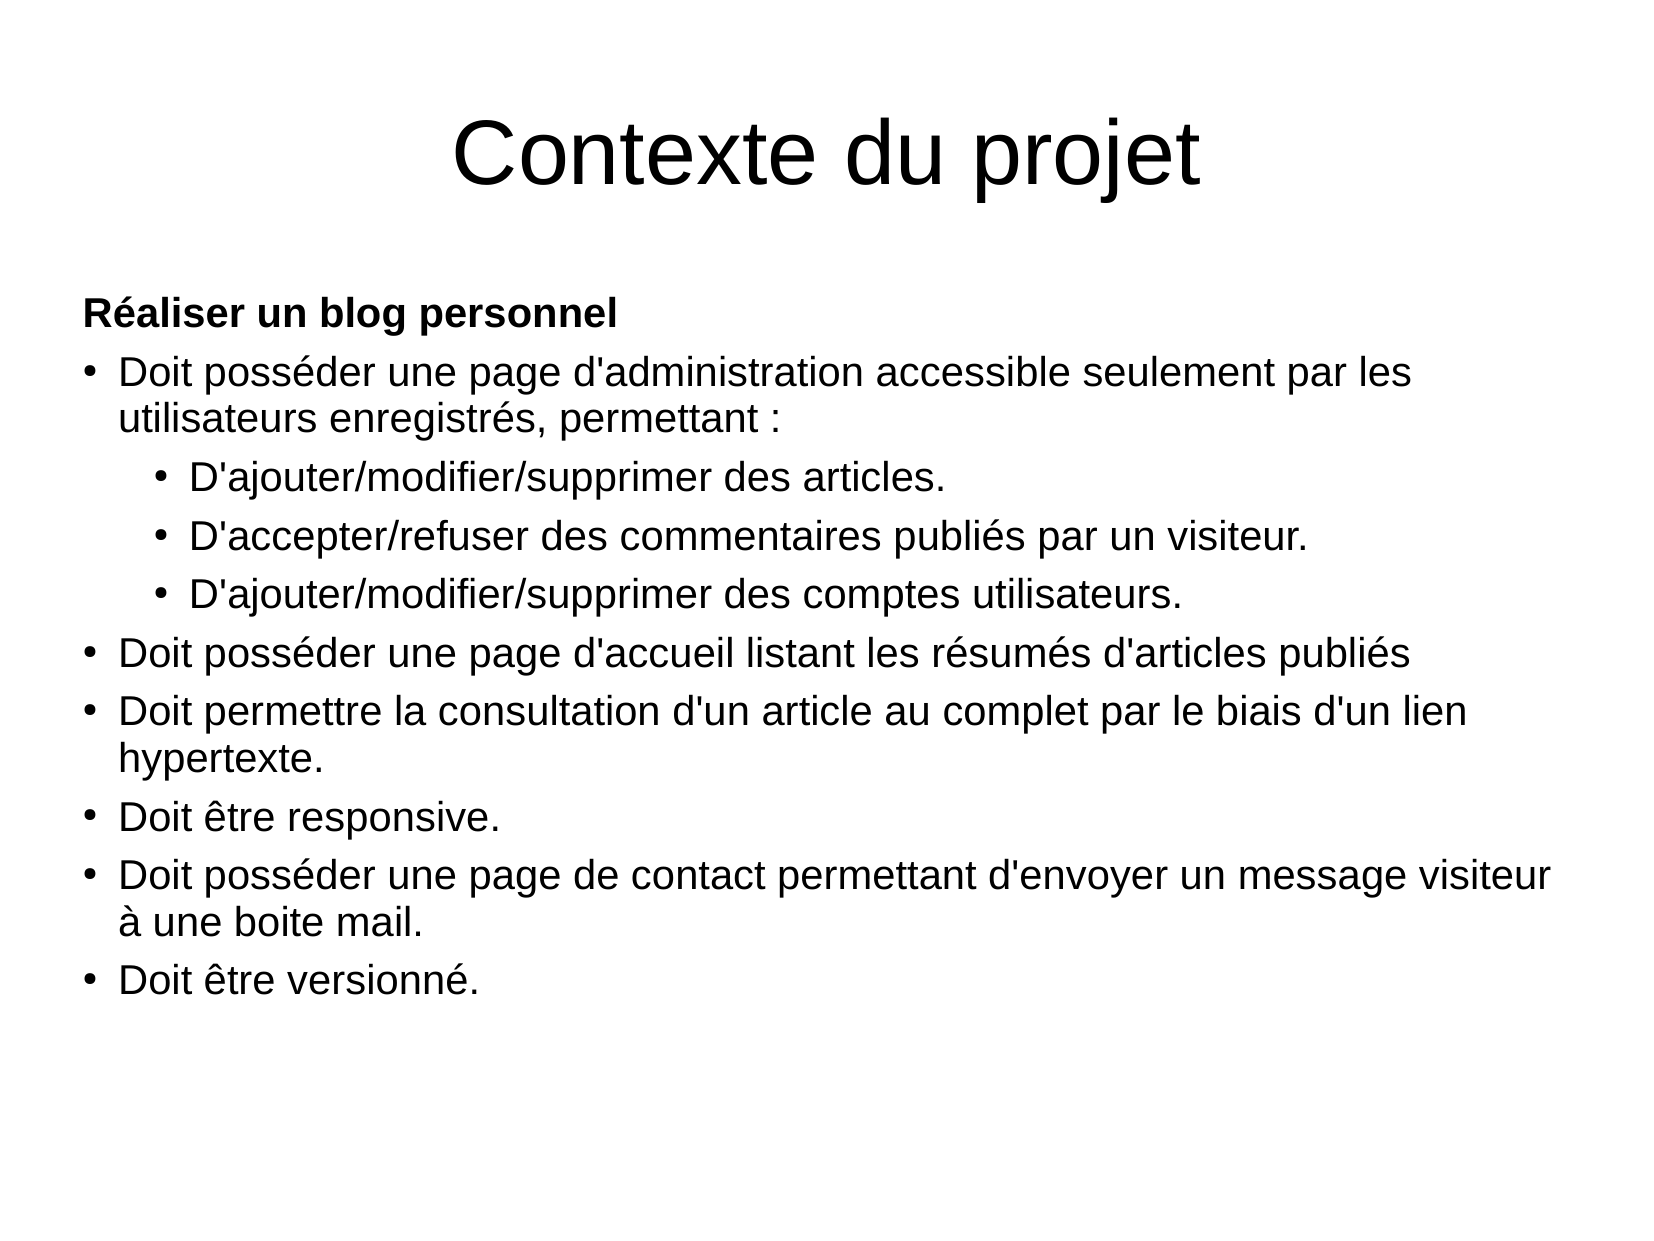

# Contexte du projet
Réaliser un blog personnel
Doit posséder une page d'administration accessible seulement par les utilisateurs enregistrés, permettant :
D'ajouter/modifier/supprimer des articles.
D'accepter/refuser des commentaires publiés par un visiteur.
D'ajouter/modifier/supprimer des comptes utilisateurs.
Doit posséder une page d'accueil listant les résumés d'articles publiés
Doit permettre la consultation d'un article au complet par le biais d'un lien hypertexte.
Doit être responsive.
Doit posséder une page de contact permettant d'envoyer un message visiteur à une boite mail.
Doit être versionné.